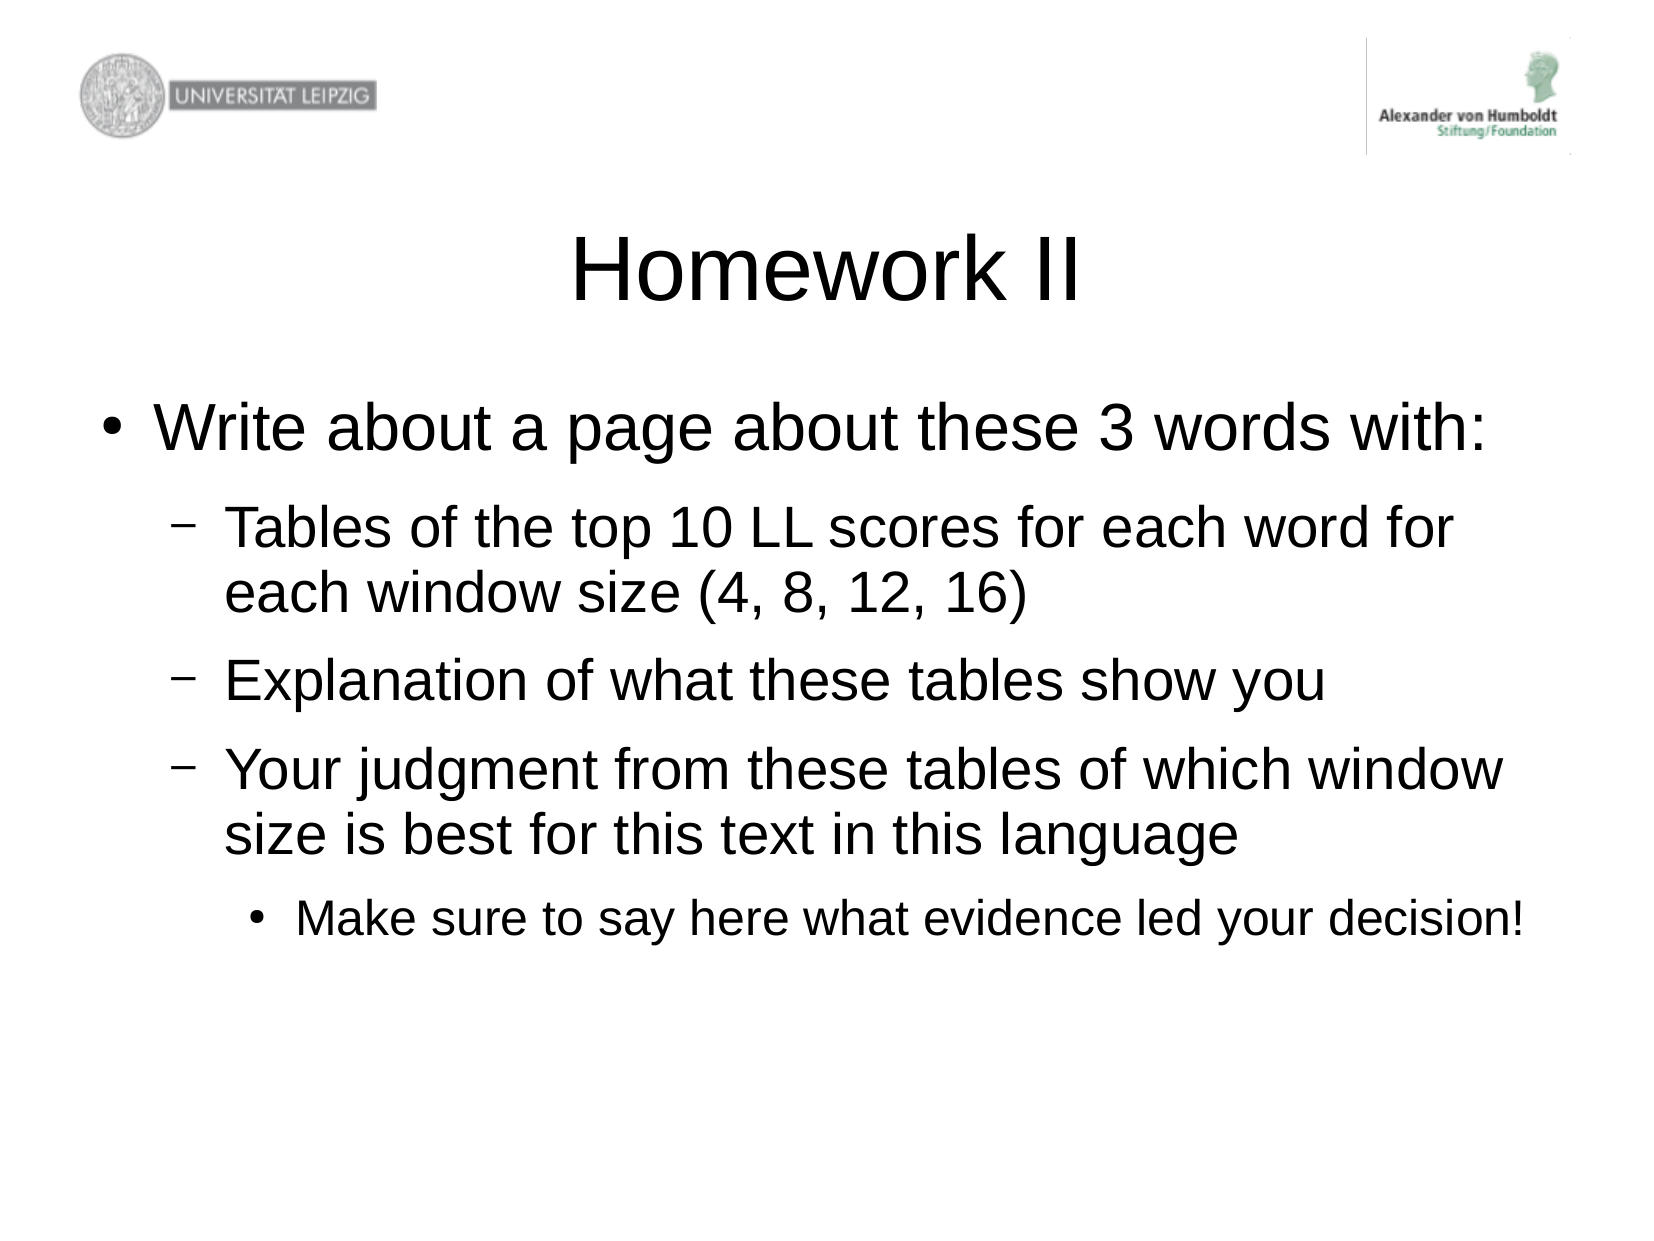

# Homework II
Write about a page about these 3 words with:
Tables of the top 10 LL scores for each word for each window size (4, 8, 12, 16)
Explanation of what these tables show you
Your judgment from these tables of which window size is best for this text in this language
Make sure to say here what evidence led your decision!